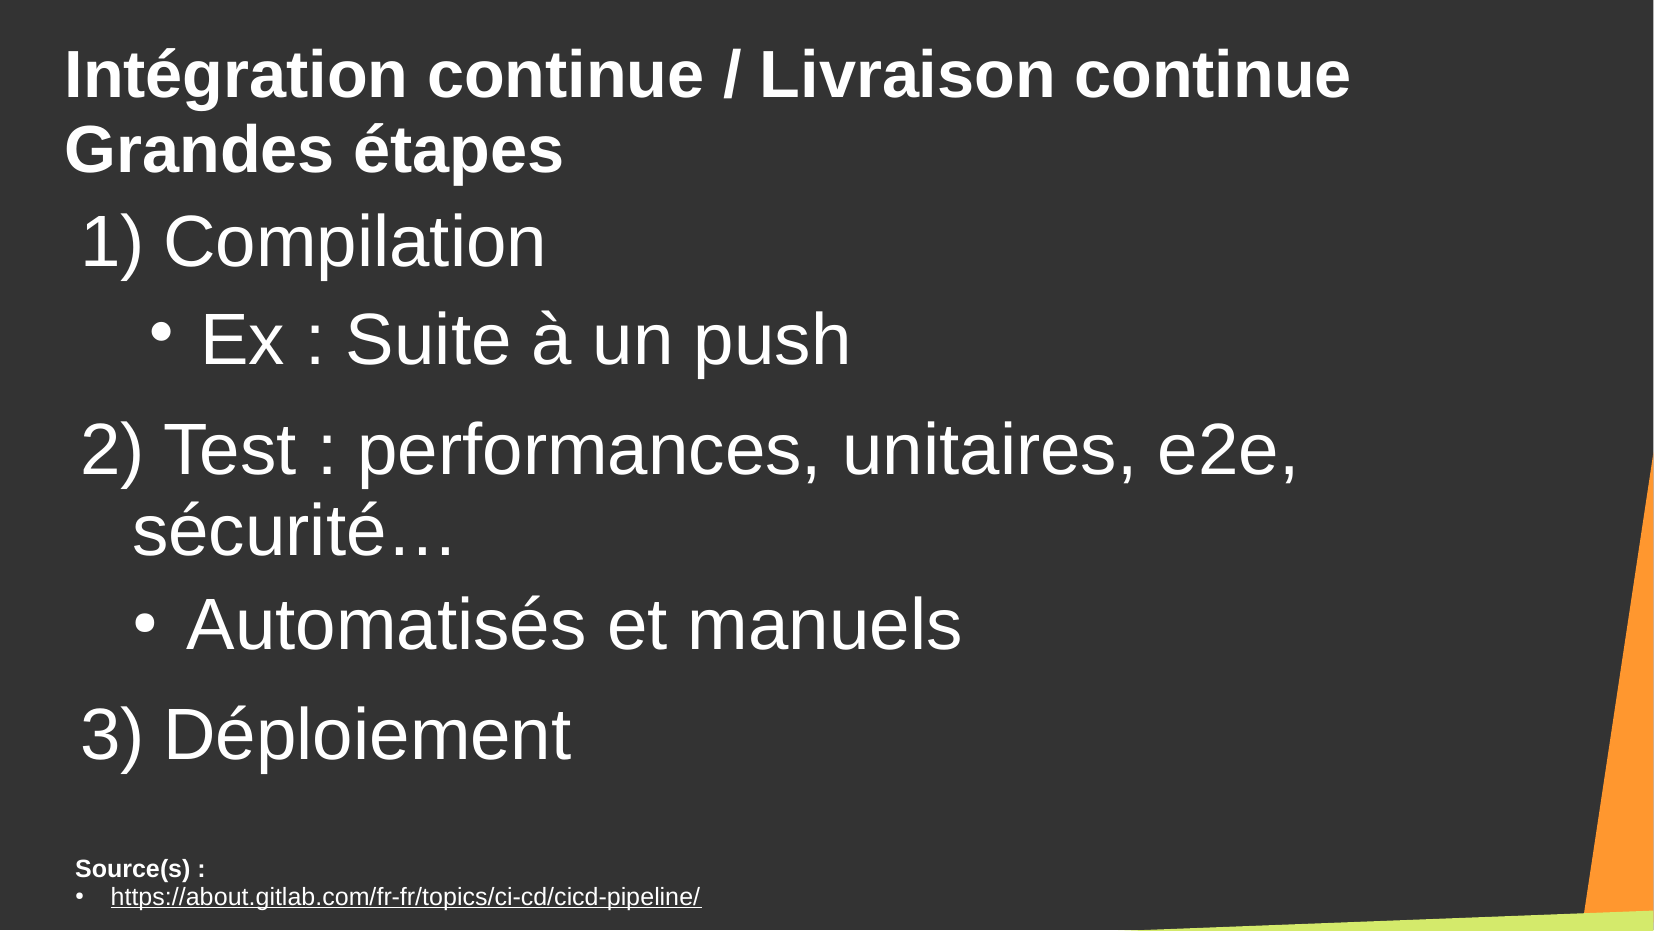

# Intégration continue / Livraison continue Grandes étapes
 Compilation
Ex : Suite à un push
 Test : performances, unitaires, e2e, sécurité…
 Automatisés et manuels
 Déploiement
Source(s) :
https://about.gitlab.com/fr-fr/topics/ci-cd/cicd-pipeline/